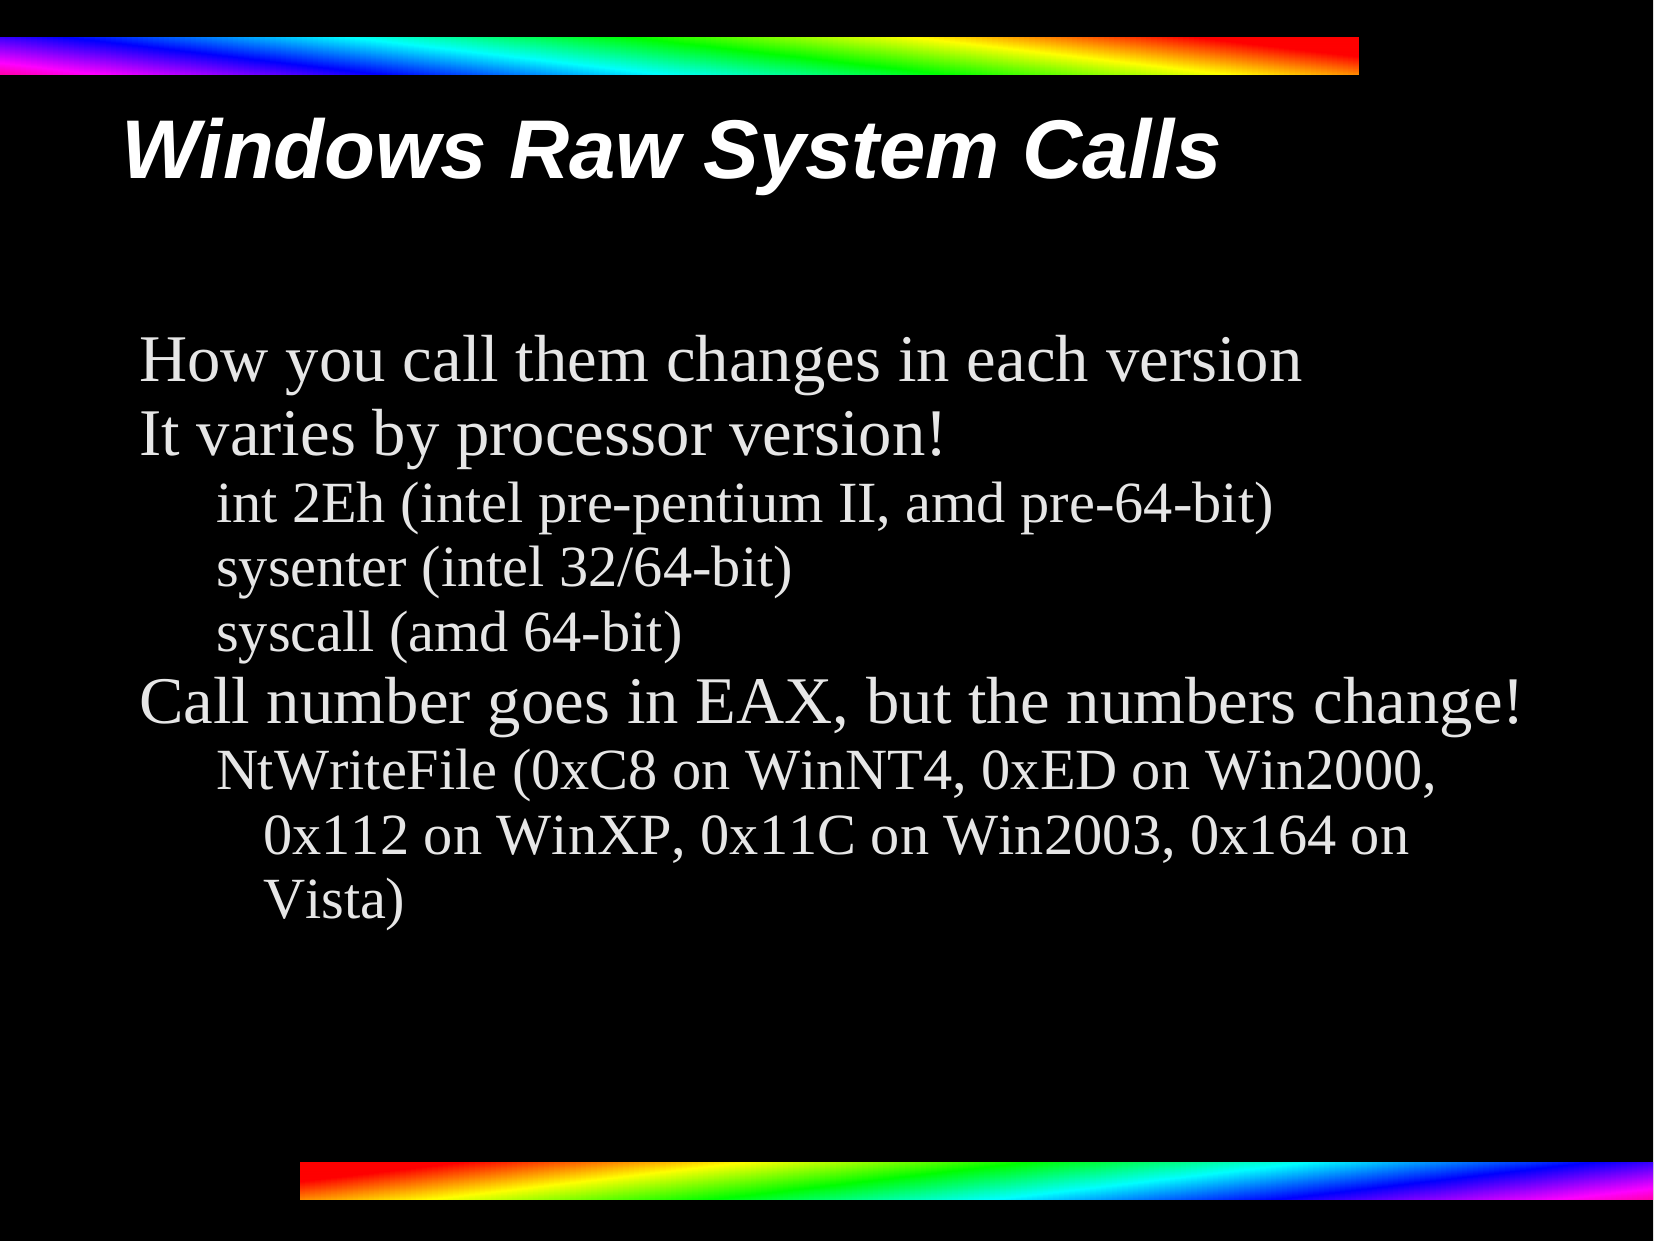

# Windows Raw System Calls
How you call them changes in each version
It varies by processor version!
int 2Eh (intel pre-pentium II, amd pre-64-bit)
sysenter (intel 32/64-bit)
syscall (amd 64-bit)
Call number goes in EAX, but the numbers change!
NtWriteFile (0xC8 on WinNT4, 0xED on Win2000, 0x112 on WinXP, 0x11C on Win2003, 0x164 on Vista)